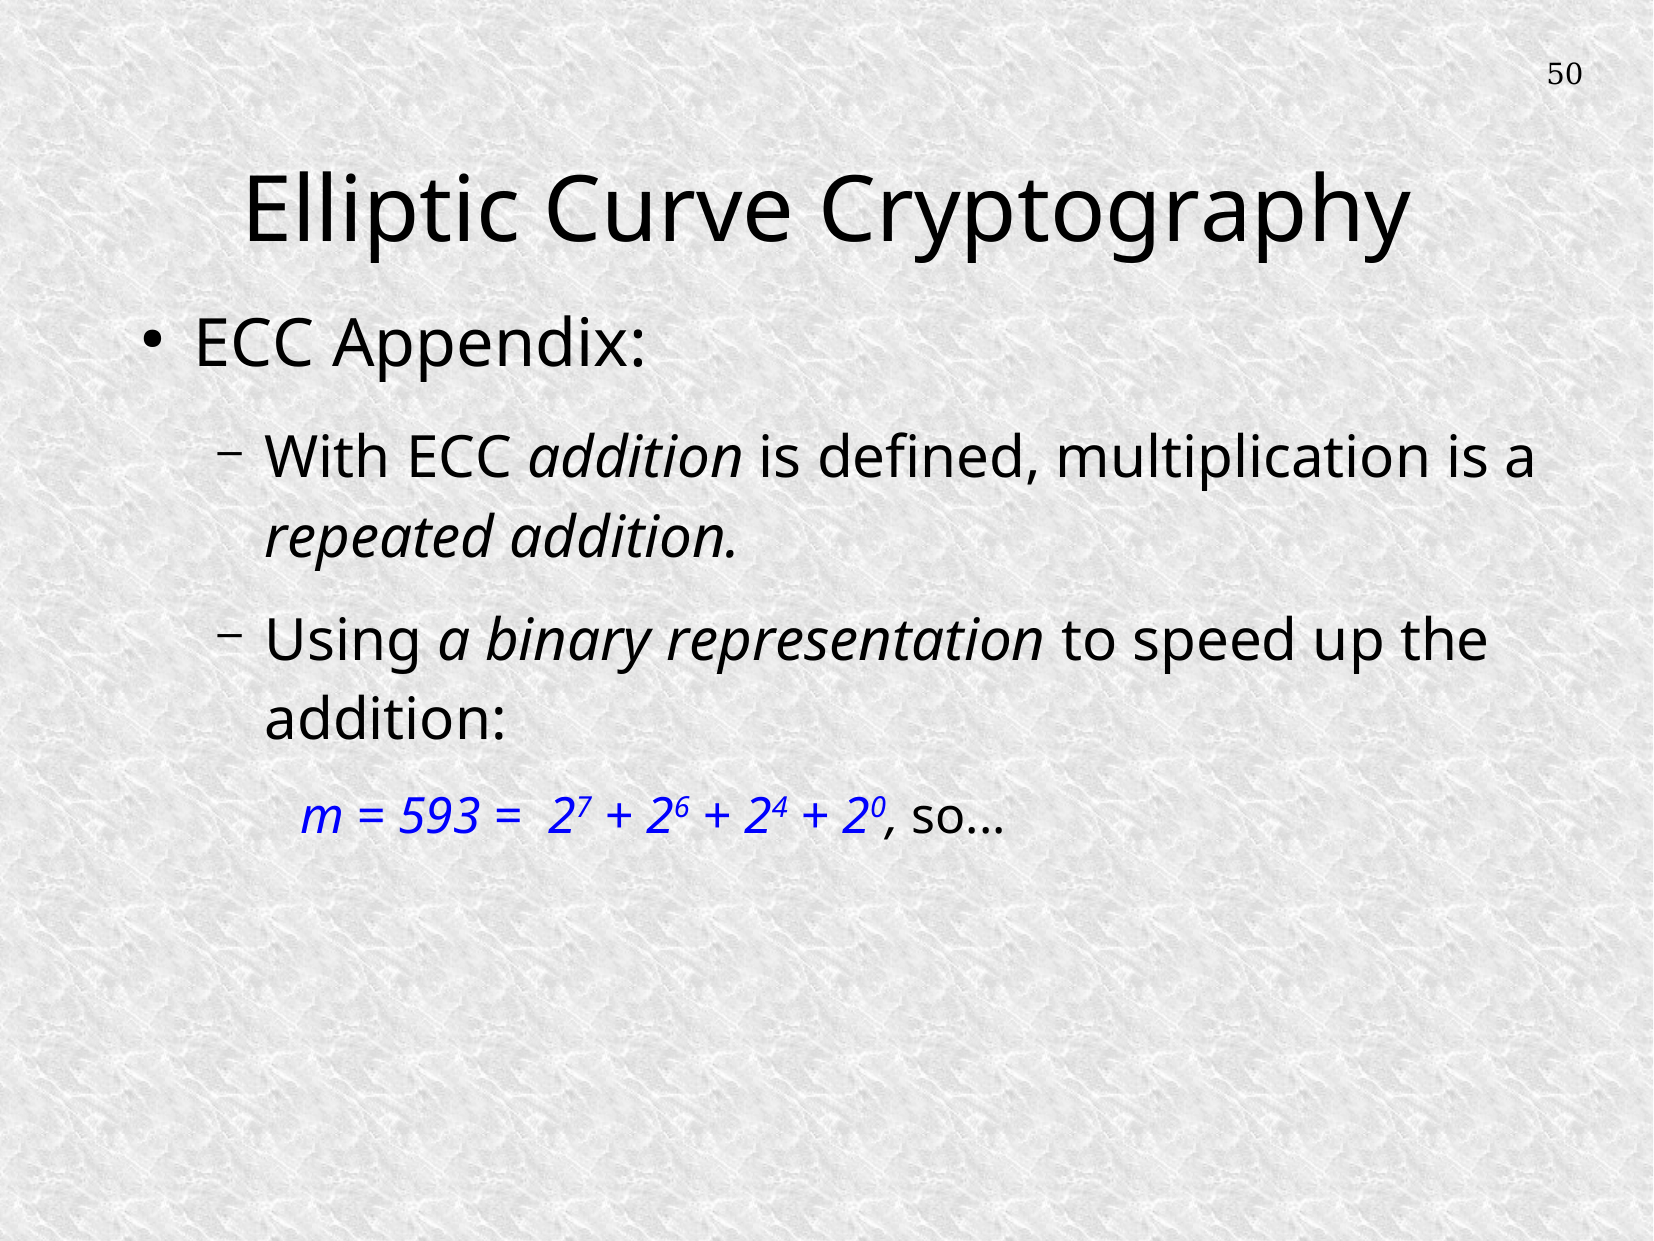

50
# Elliptic Curve Cryptography
ECC Appendix:
With ECC addition is defined, multiplication is a repeated addition.
Using a binary representation to speed up the addition:
m = 593 = 27 + 26 + 24 + 20, so...